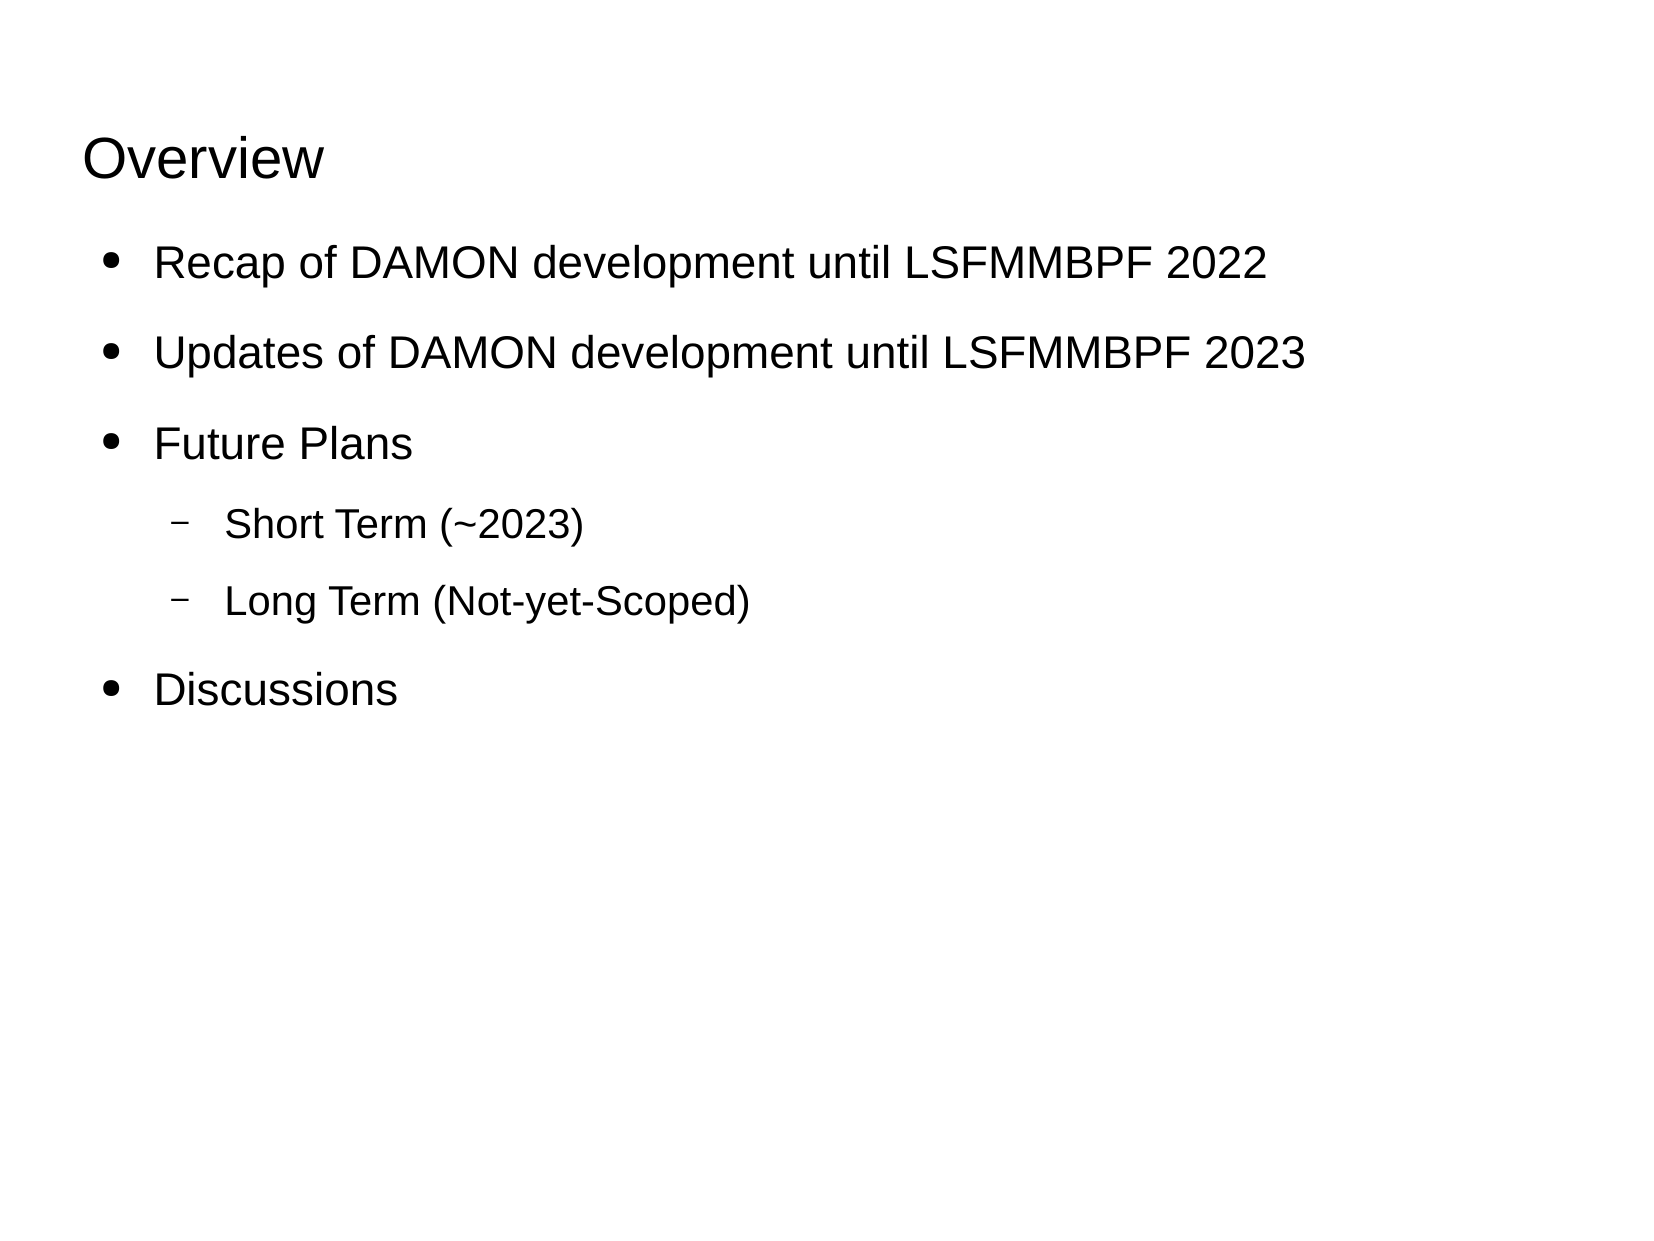

# Overview
Recap of DAMON development until LSFMMBPF 2022
Updates of DAMON development until LSFMMBPF 2023
Future Plans
Short Term (~2023)
Long Term (Not-yet-Scoped)
Discussions